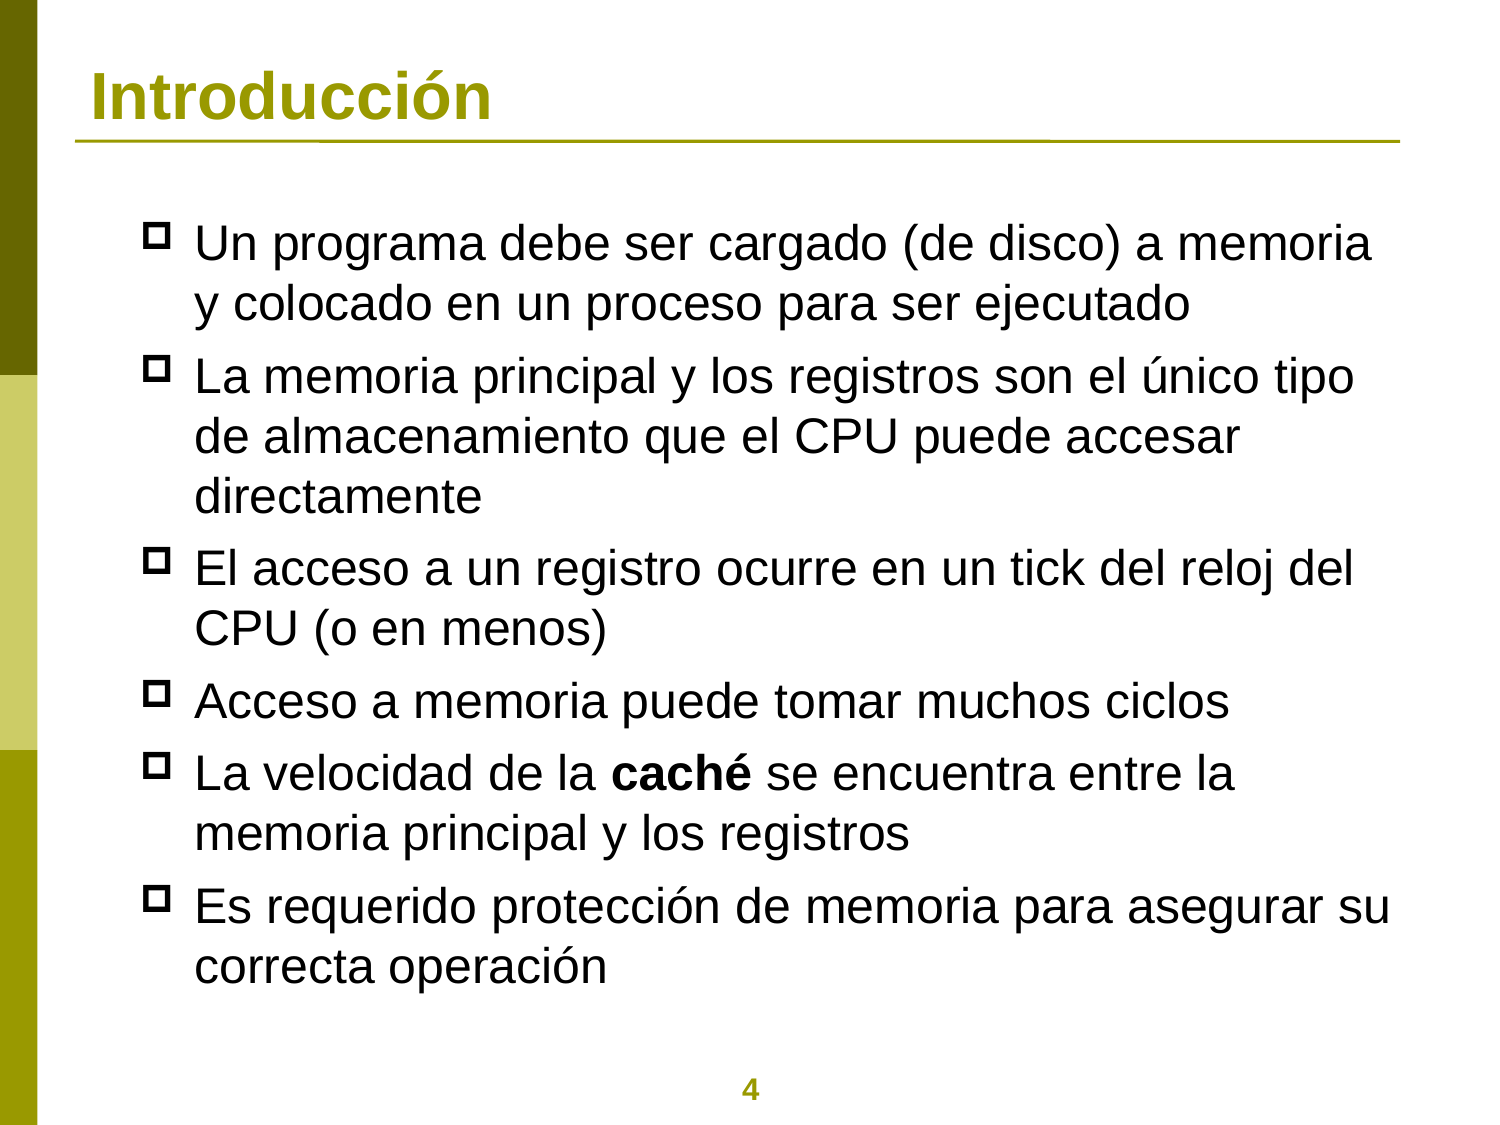

Introducción
Un programa debe ser cargado (de disco) a memoria y colocado en un proceso para ser ejecutado
La memoria principal y los registros son el único tipo de almacenamiento que el CPU puede accesar directamente
El acceso a un registro ocurre en un tick del reloj del CPU (o en menos)
Acceso a memoria puede tomar muchos ciclos
La velocidad de la caché se encuentra entre la memoria principal y los registros
Es requerido protección de memoria para asegurar su correcta operación